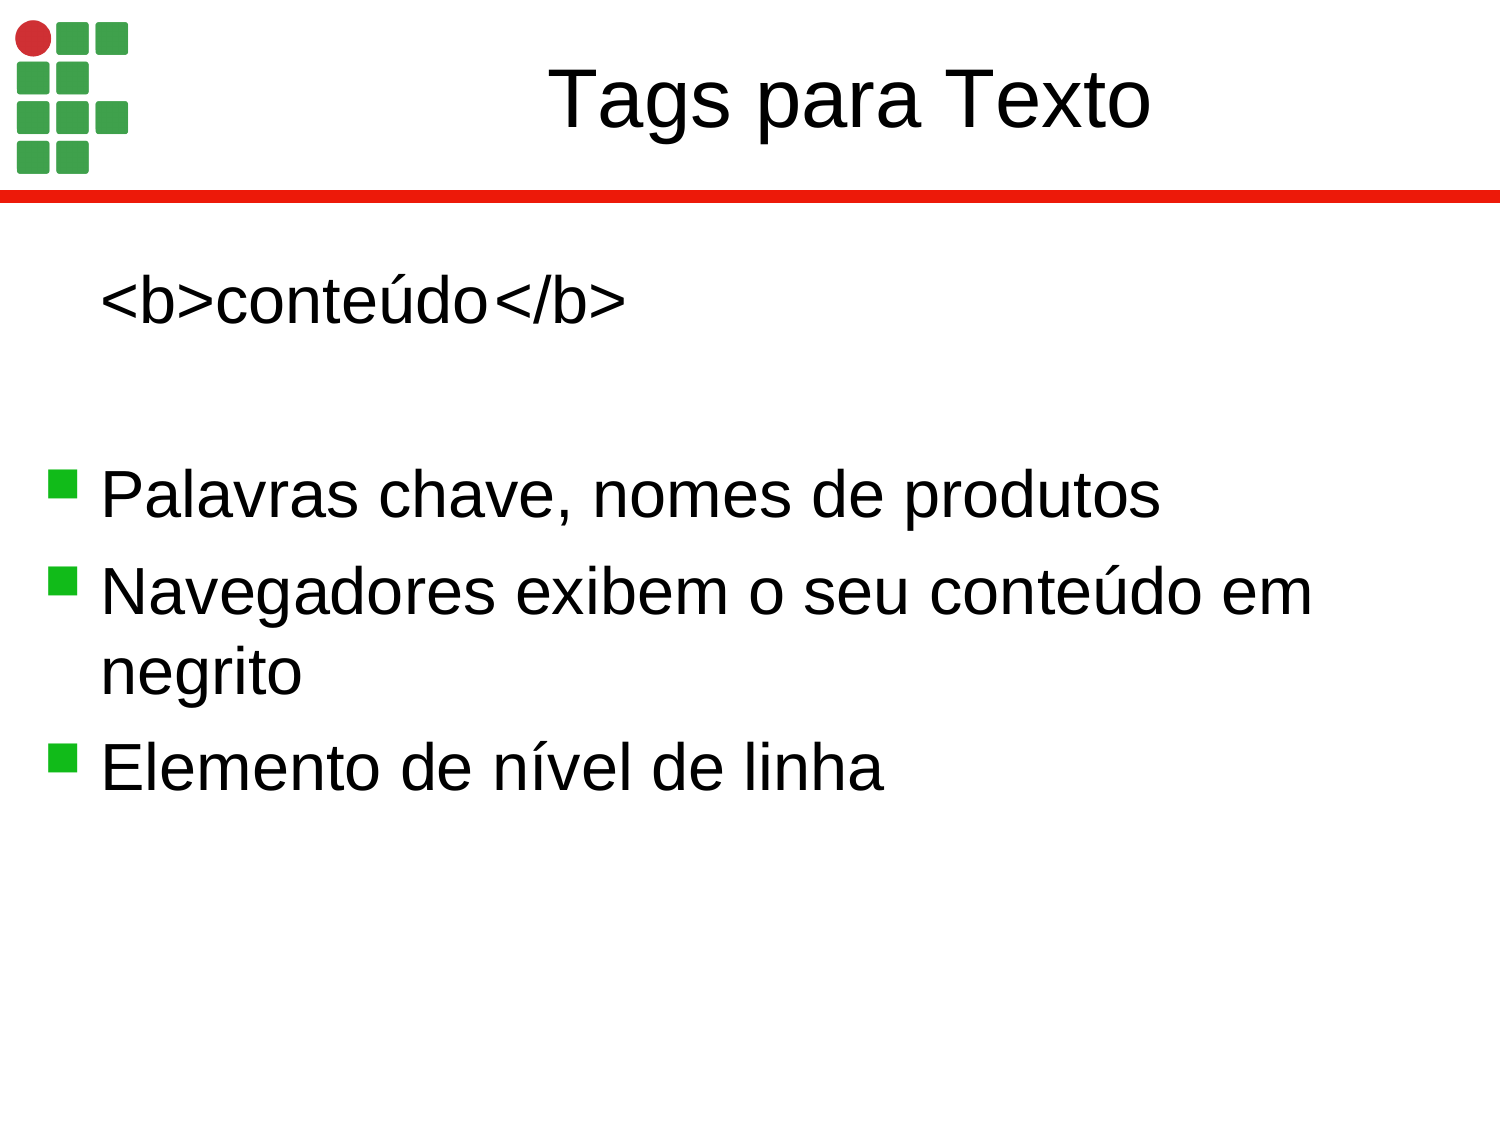

# Tags para Texto
<b>conteúdo	</b>
Palavras chave, nomes de produtos
Navegadores exibem o seu conteúdo em negrito
Elemento de nível de linha